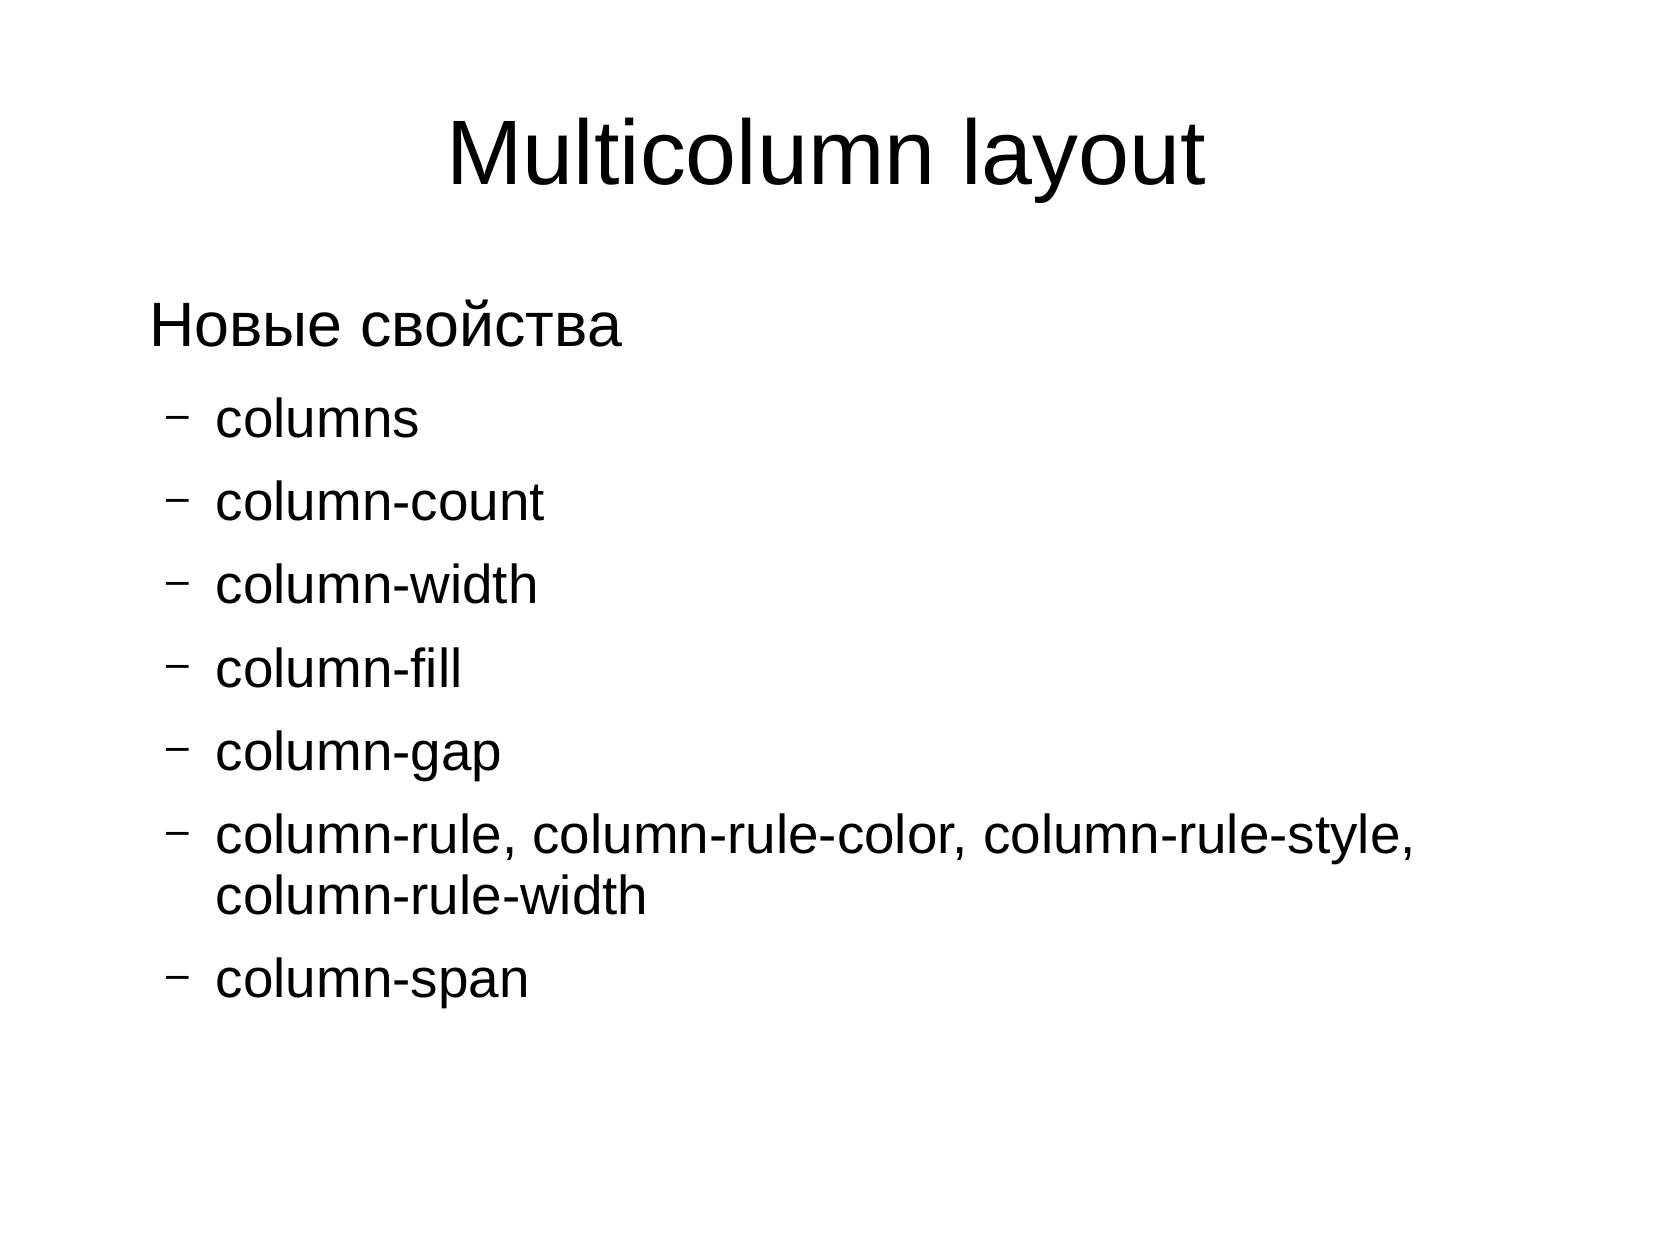

# Multicolumn layout
Новые свойства
columns
column-count
column-width
column-fill
column-gap
column-rule, column-rule-color, column-rule-style, column-rule-width
column-span